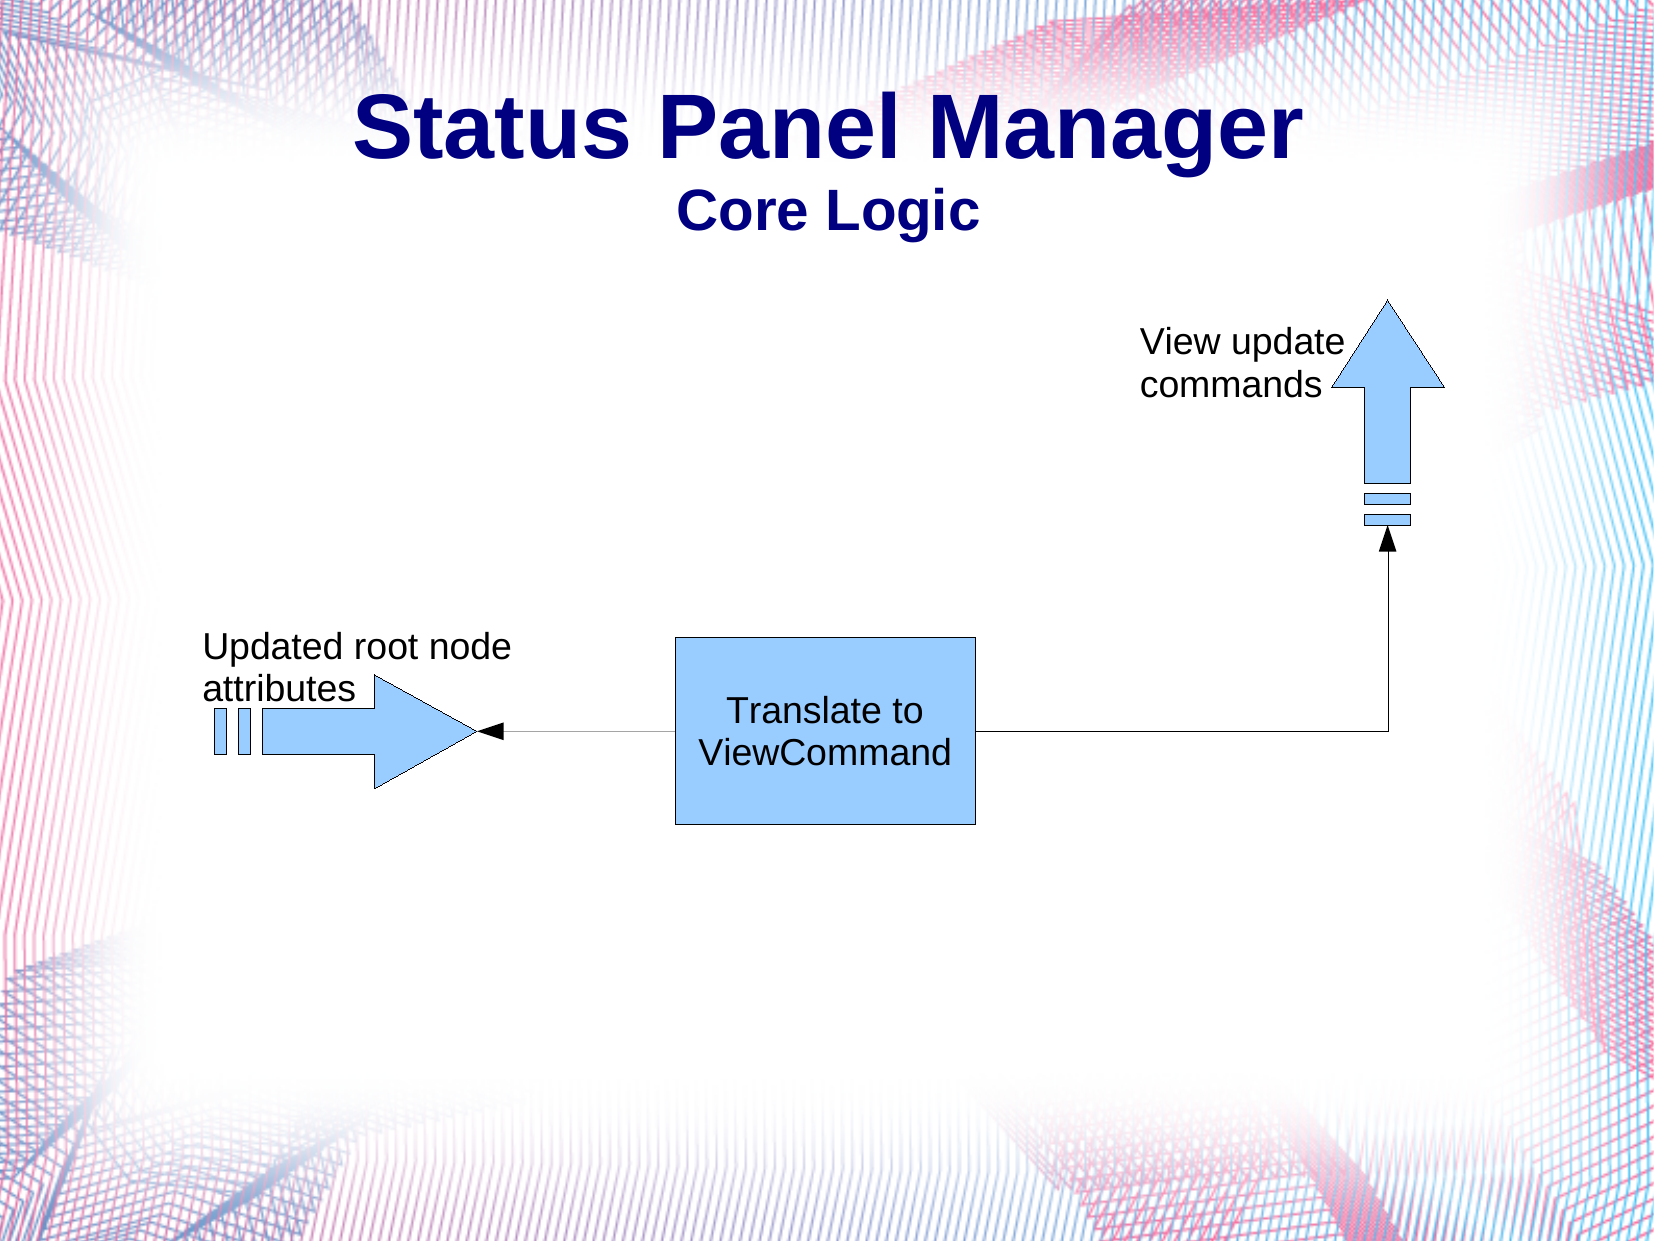

# Status Panel Manager Core Logic
View update
commands
Updated root node
attributes
Translate to
ViewCommand